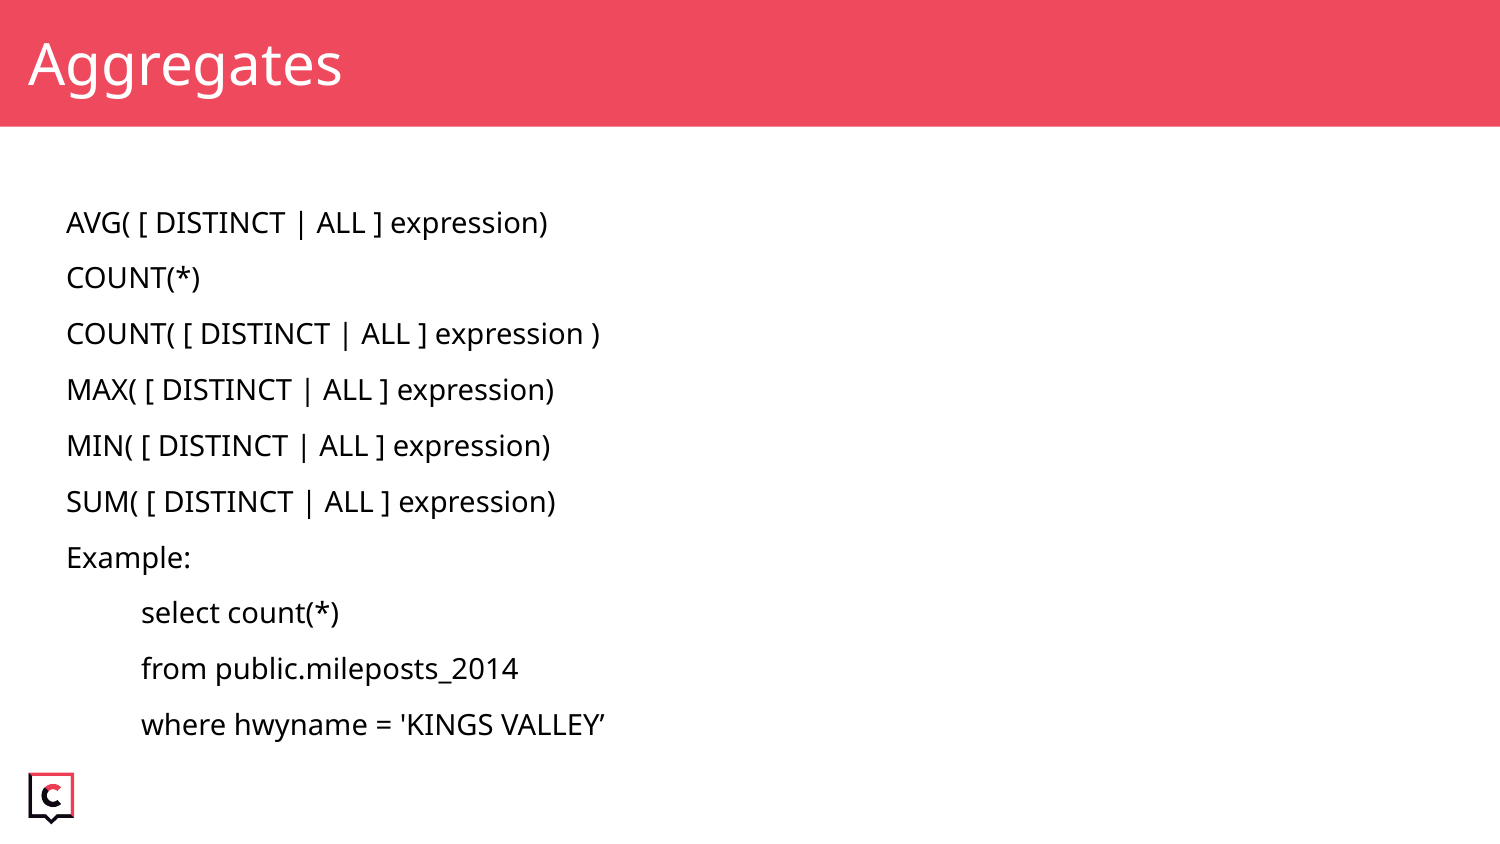

# Aggregates
AVG( [ DISTINCT | ALL ] expression)
COUNT(*)
COUNT( [ DISTINCT | ALL ] expression )
MAX( [ DISTINCT | ALL ] expression)
MIN( [ DISTINCT | ALL ] expression)
SUM( [ DISTINCT | ALL ] expression)
Example:
select count(*)
from public.mileposts_2014
where hwyname = 'KINGS VALLEY’